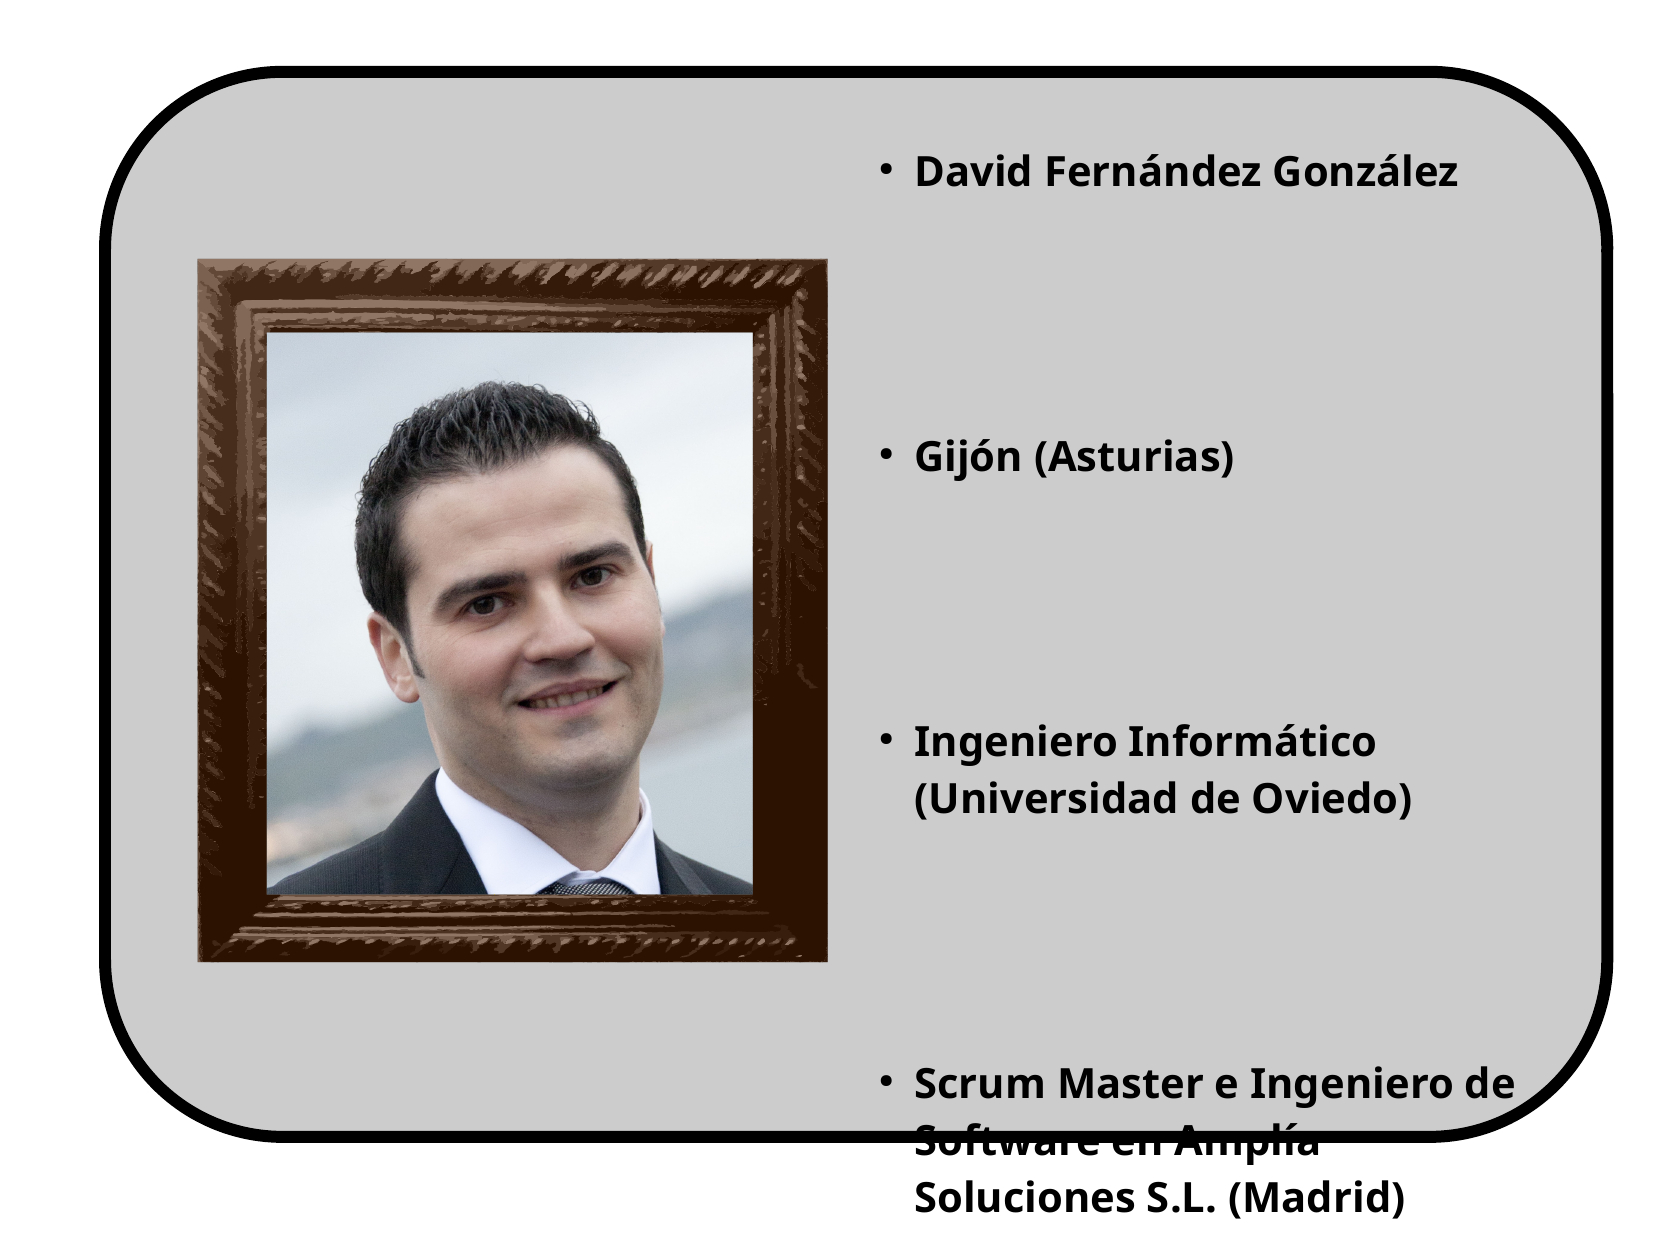

David Fernández González
Gijón (Asturias)
Ingeniero Informático (Universidad de Oviedo)
Scrum Master e Ingeniero de Software en Amplía Soluciones S.L. (Madrid)